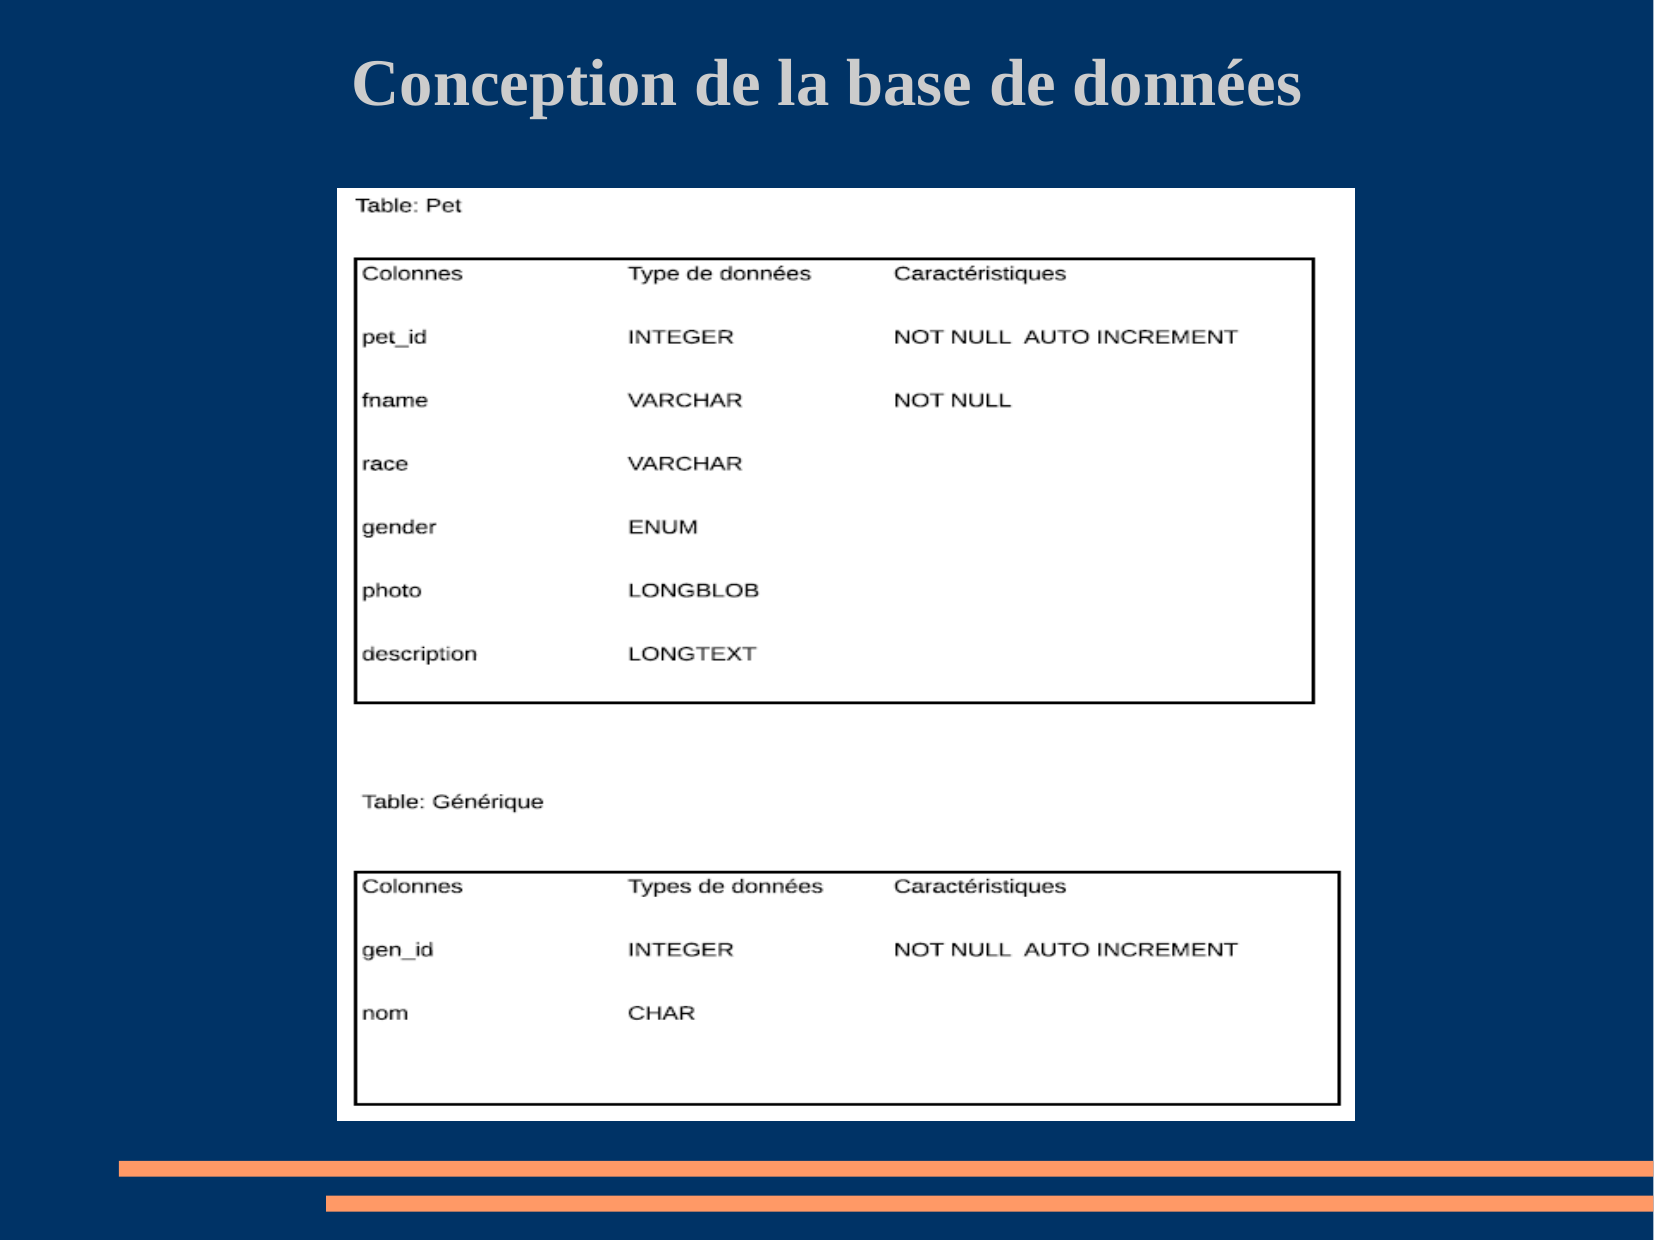

# Conception de la base de données